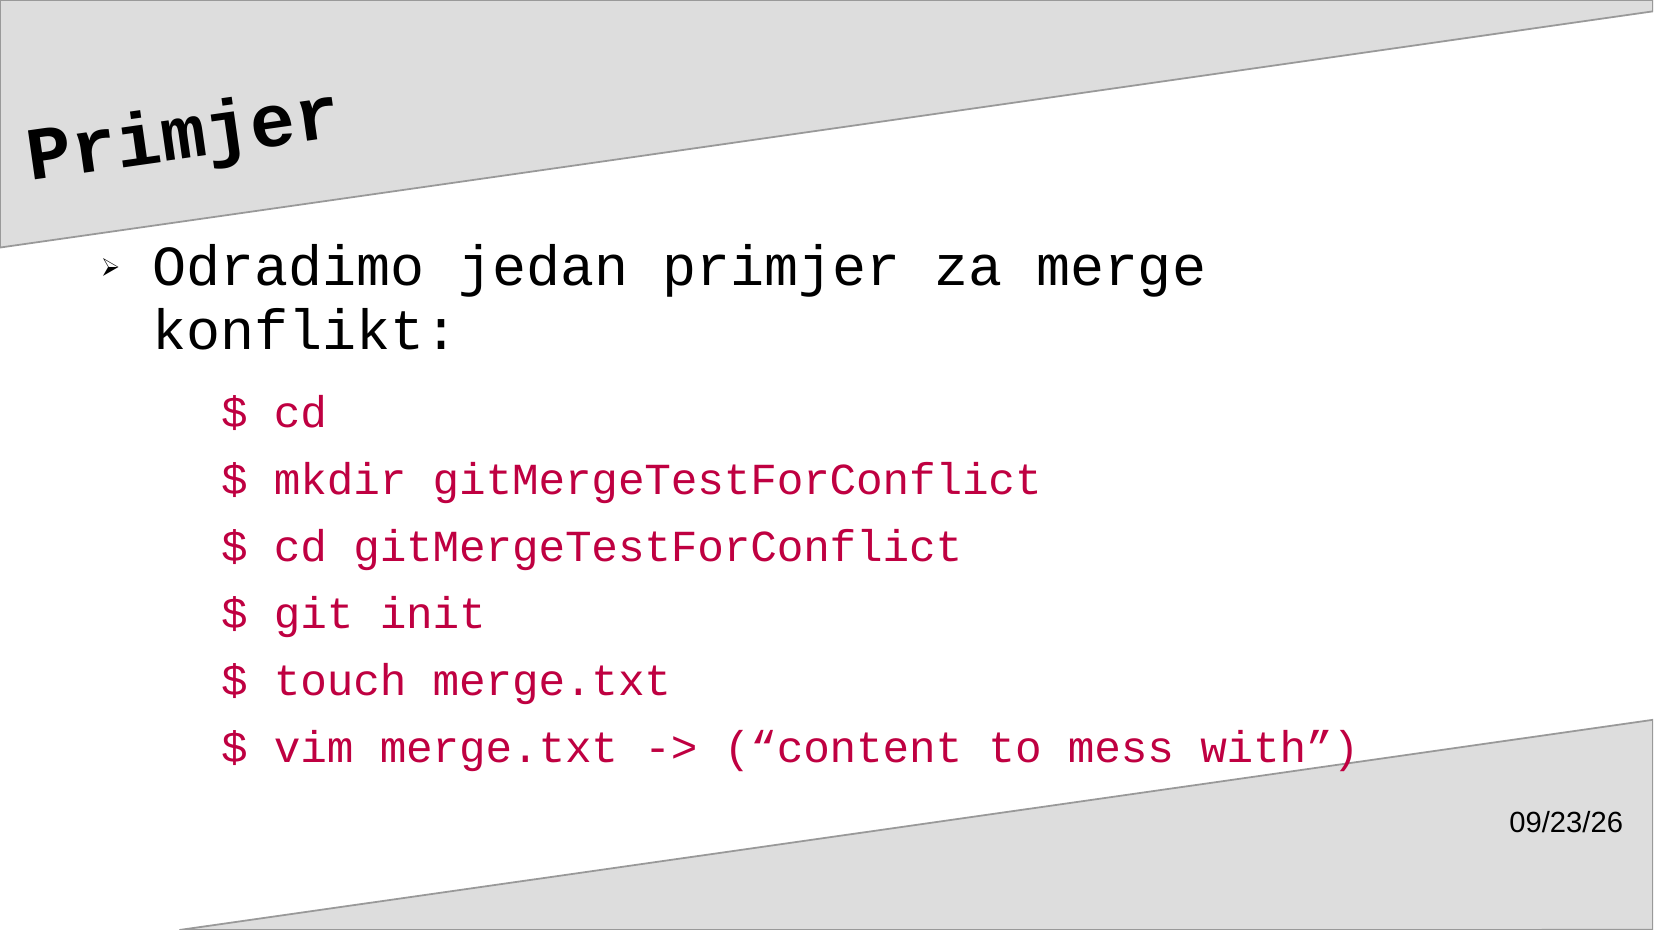

# Primjer
Odradimo jedan primjer za merge konflikt:
$ cd
$ mkdir gitMergeTestForConflict
$ cd gitMergeTestForConflict
$ git init
$ touch merge.txt
$ vim merge.txt -> (“content to mess with”)
86